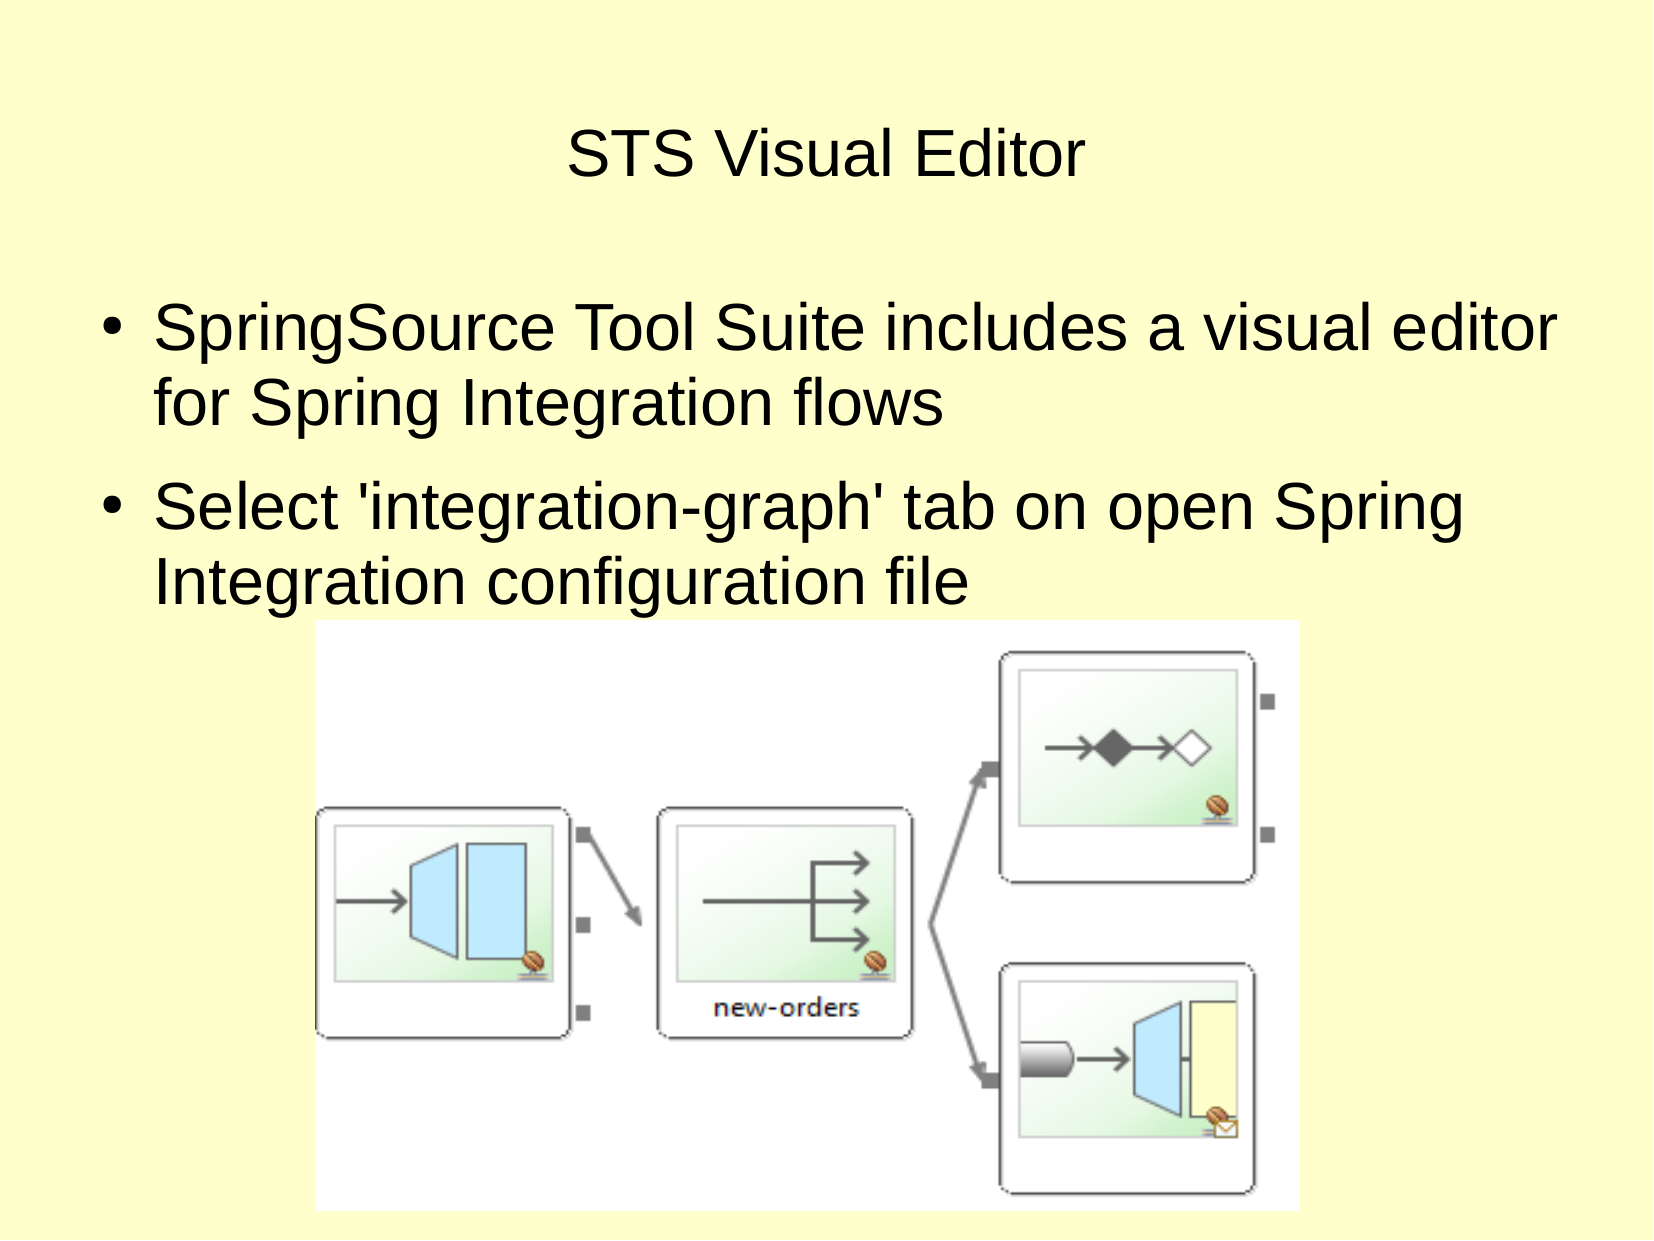

# STS Visual Editor
SpringSource Tool Suite includes a visual editor for Spring Integration flows
Select 'integration-graph' tab on open Spring Integration configuration file